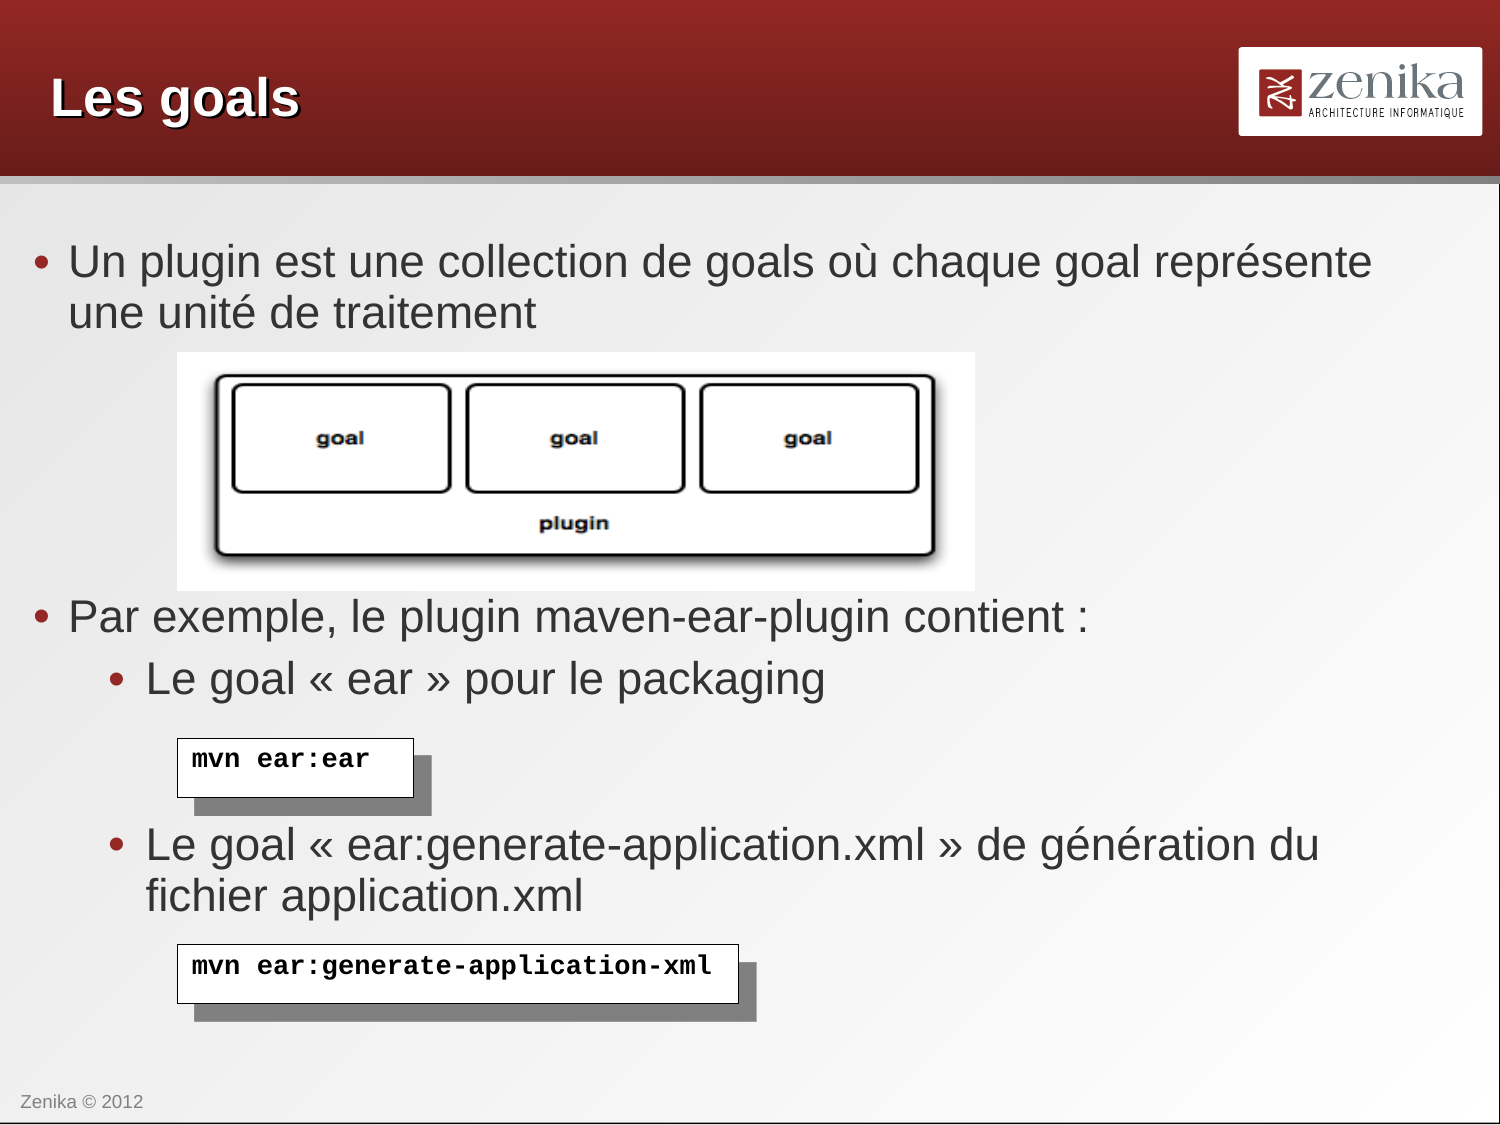

# Les goals
Un plugin est une collection de goals où chaque goal représente une unité de traitement
Par exemple, le plugin maven-ear-plugin contient :
Le goal « ear » pour le packaging
Le goal « ear:generate-application.xml » de génération du fichier application.xml
mvn ear:ear
mvn ear:generate-application-xml